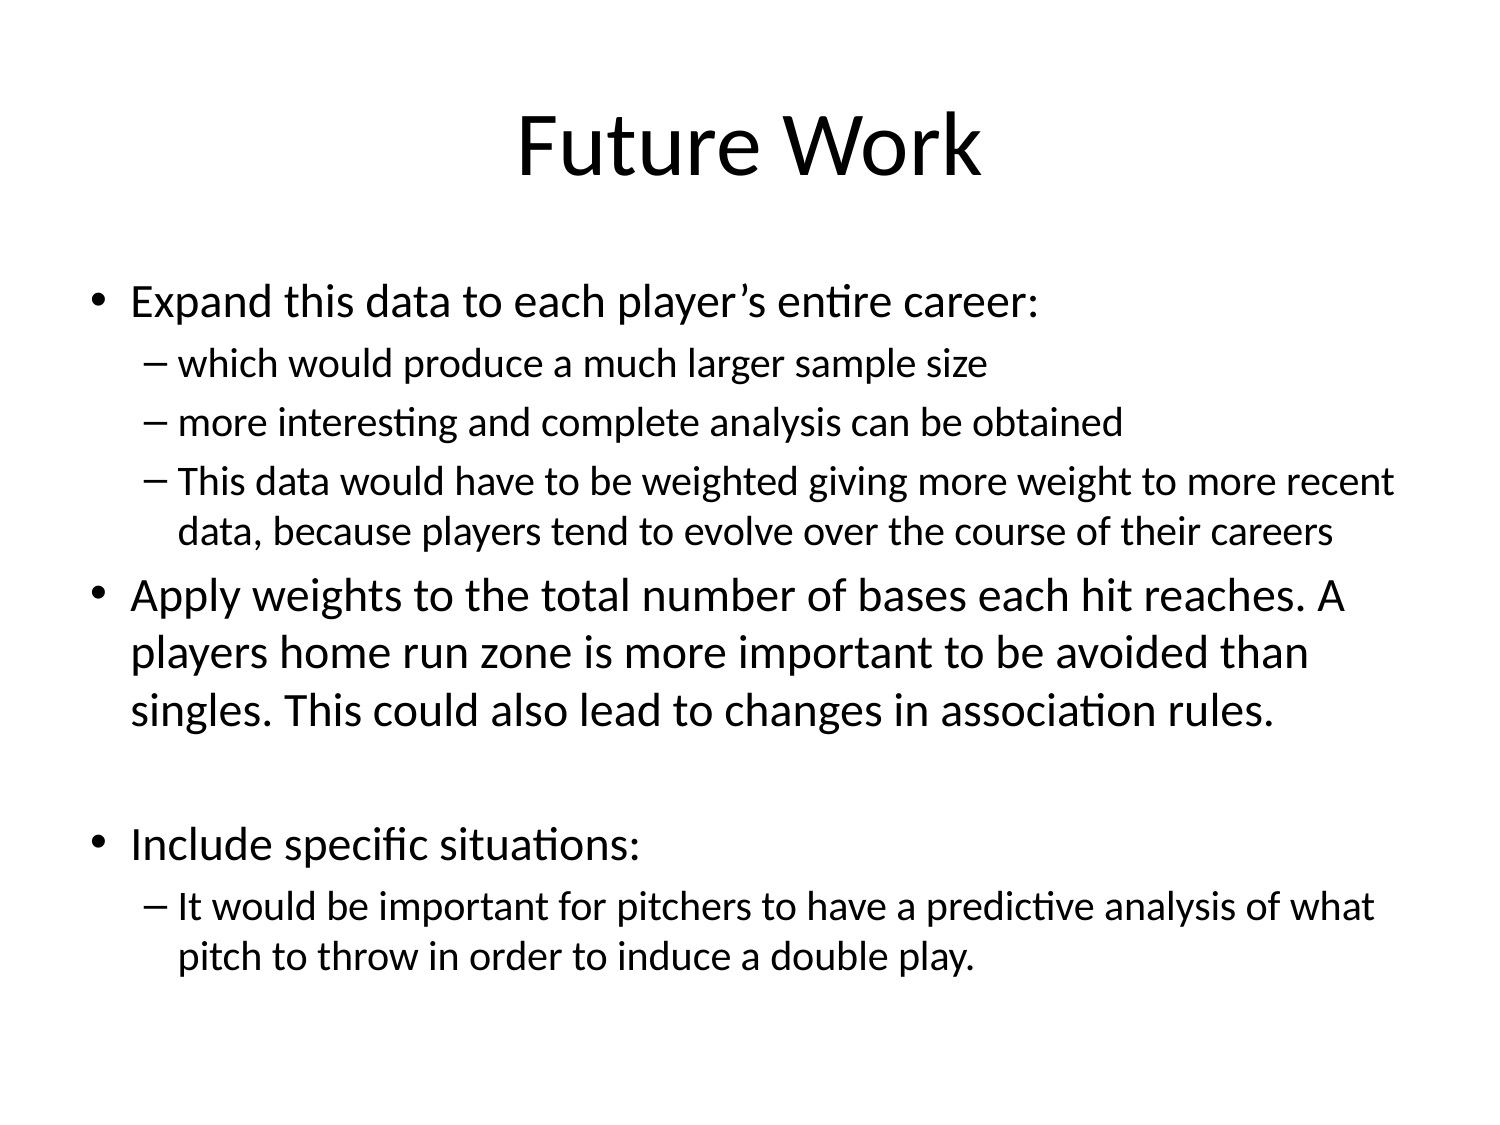

# Future Work
Expand this data to each player’s entire career:
which would produce a much larger sample size
more interesting and complete analysis can be obtained
This data would have to be weighted giving more weight to more recent data, because players tend to evolve over the course of their careers
Apply weights to the total number of bases each hit reaches. A players home run zone is more important to be avoided than singles. This could also lead to changes in association rules.
Include specific situations:
It would be important for pitchers to have a predictive analysis of what pitch to throw in order to induce a double play.